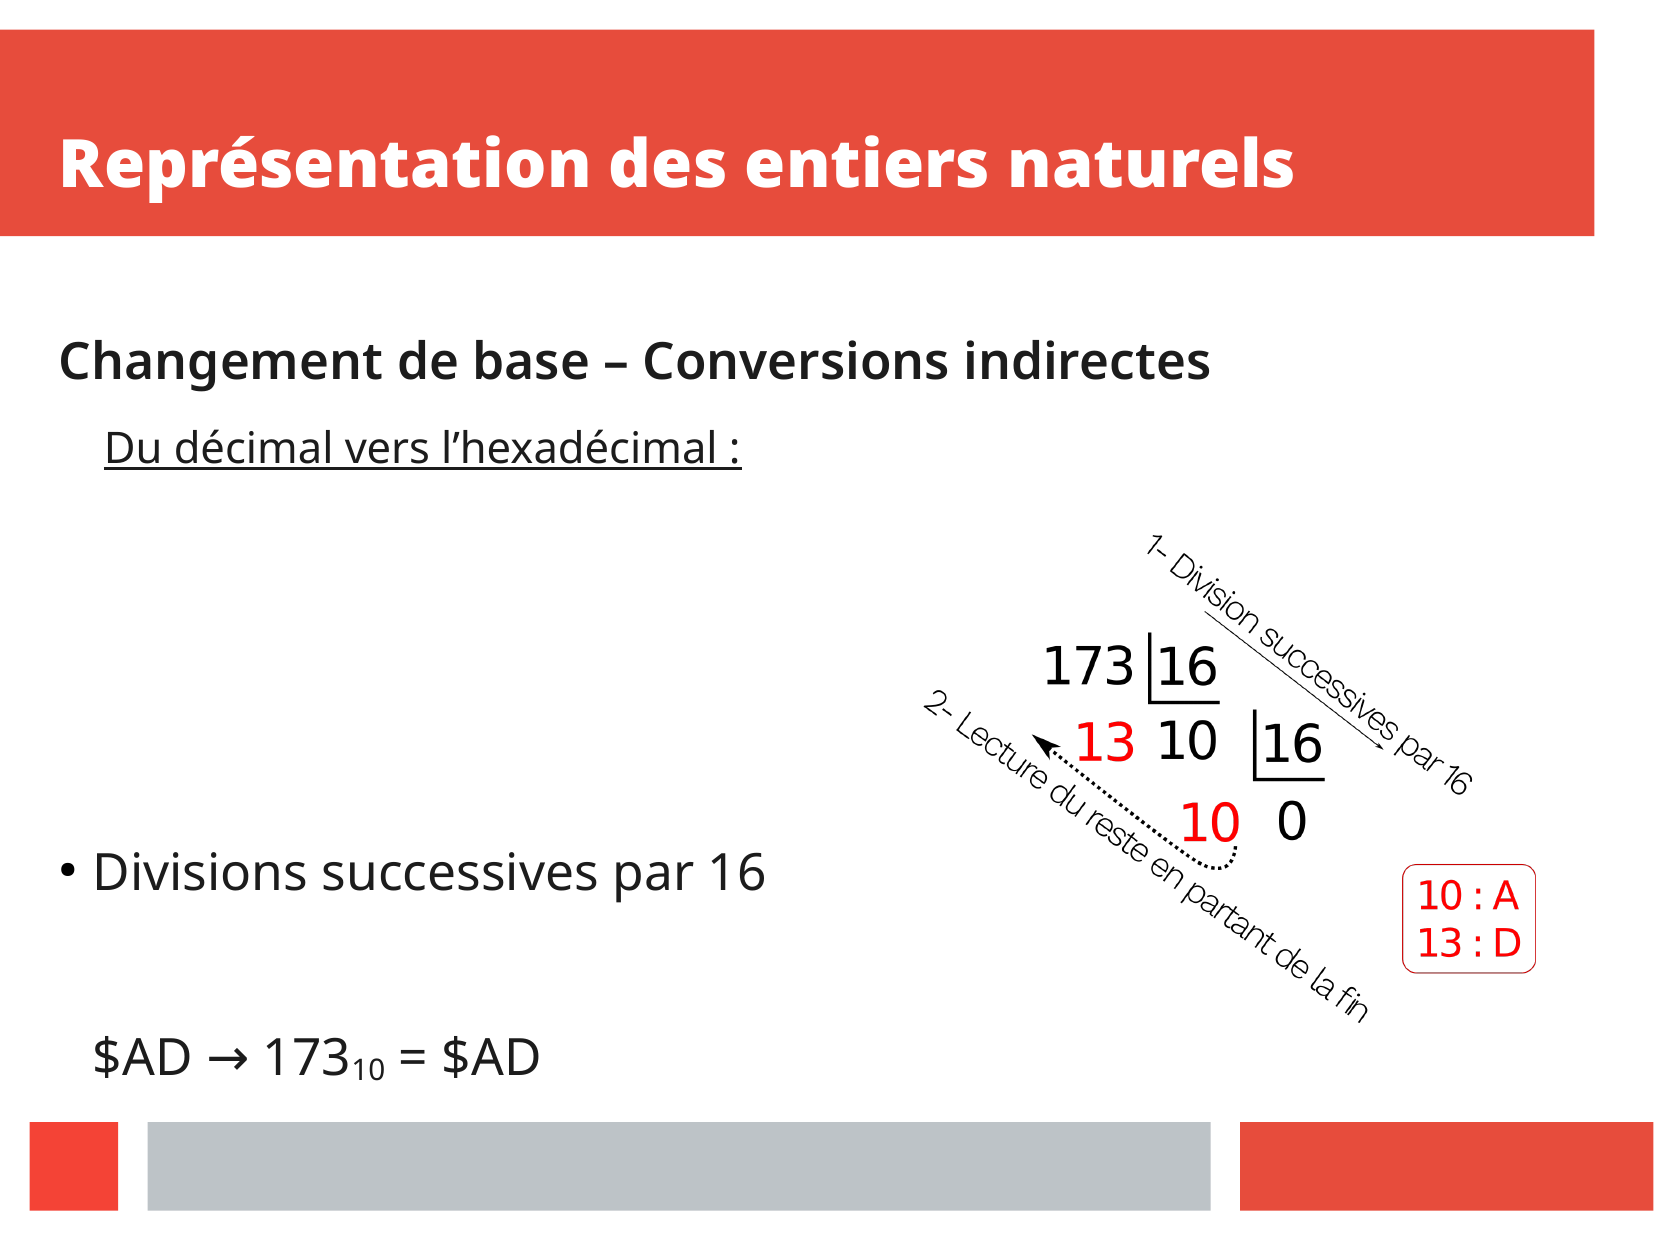

# Représentation des entiers naturels
Changement de base – Conversions indirectes
Du décimal vers l’hexadécimal :
Divisions successives par 16
$AD → 17310 = $AD